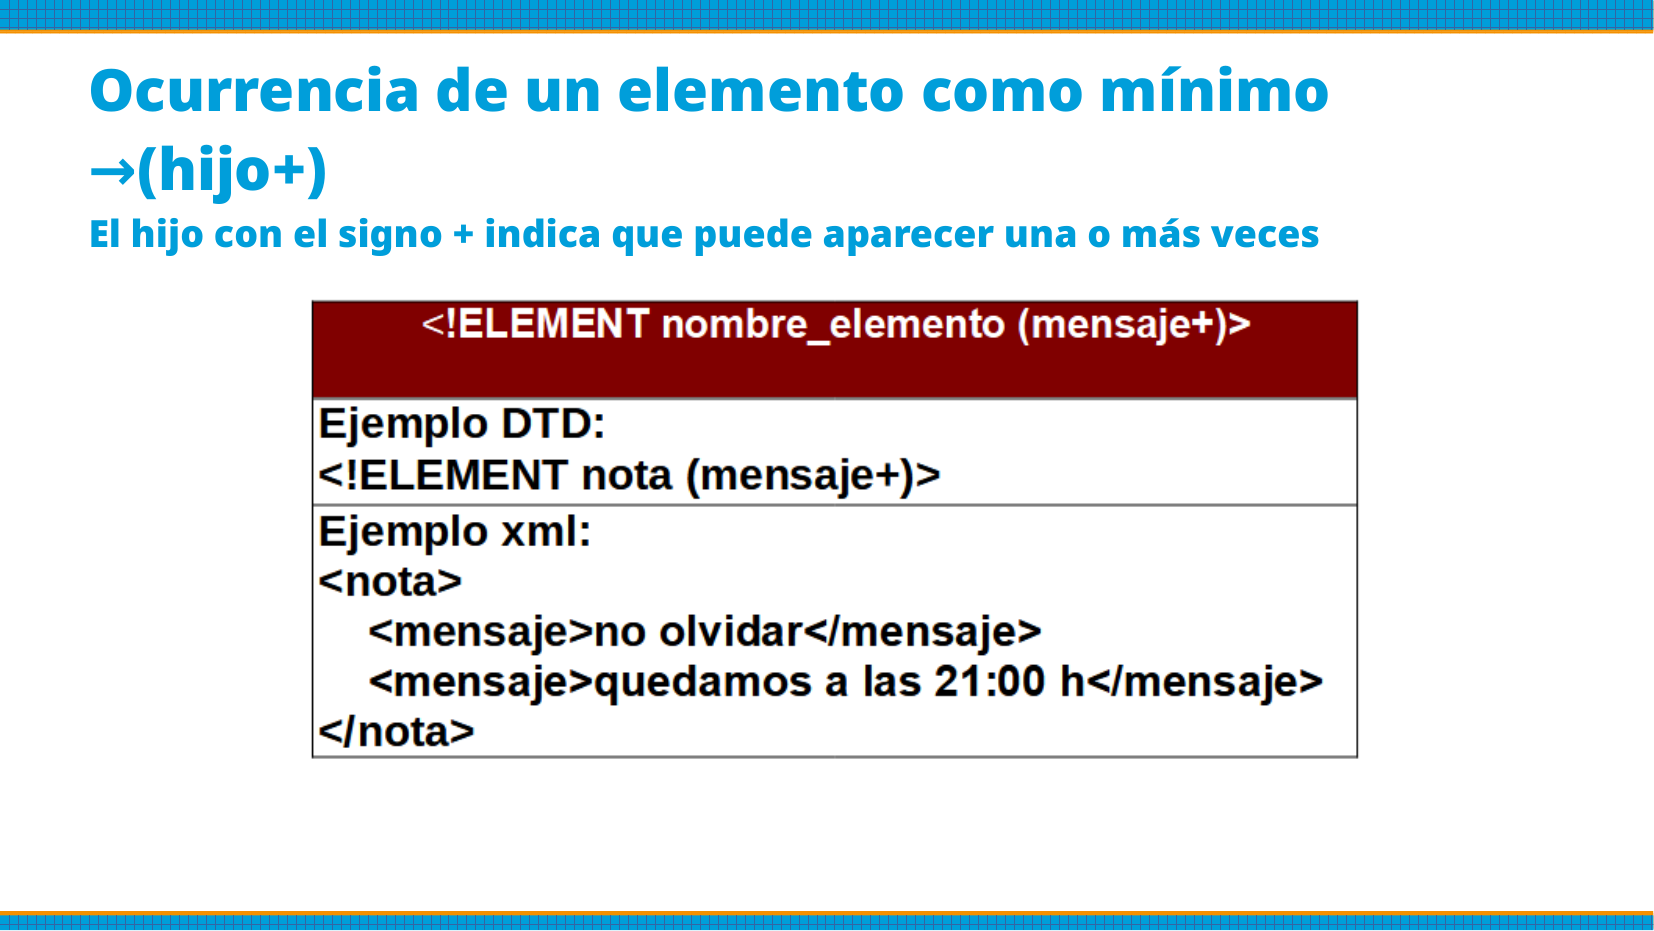

# Ocurrencia de un elemento como mínimo →(hijo+)
El hijo con el signo + indica que puede aparecer una o más veces